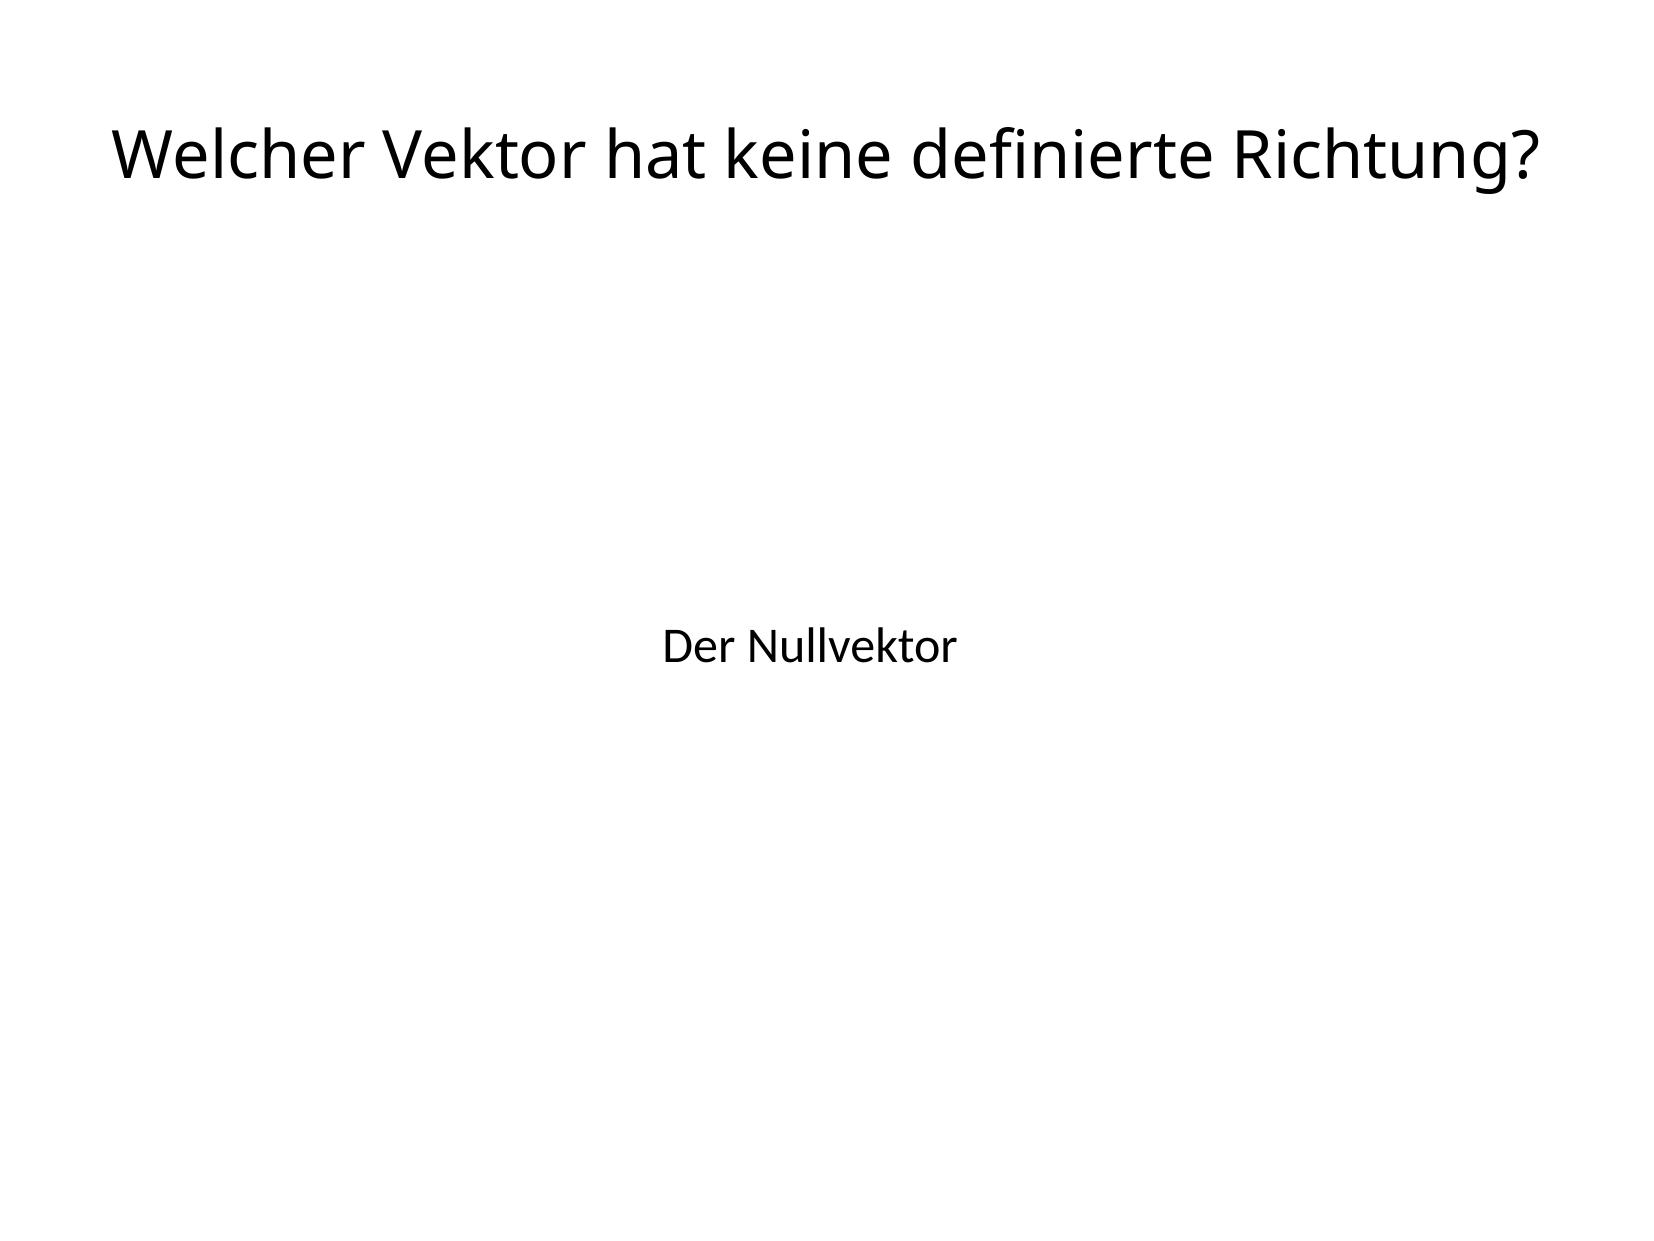

# Welcher Vektor hat keine definierte Richtung?
Der Nullvektor